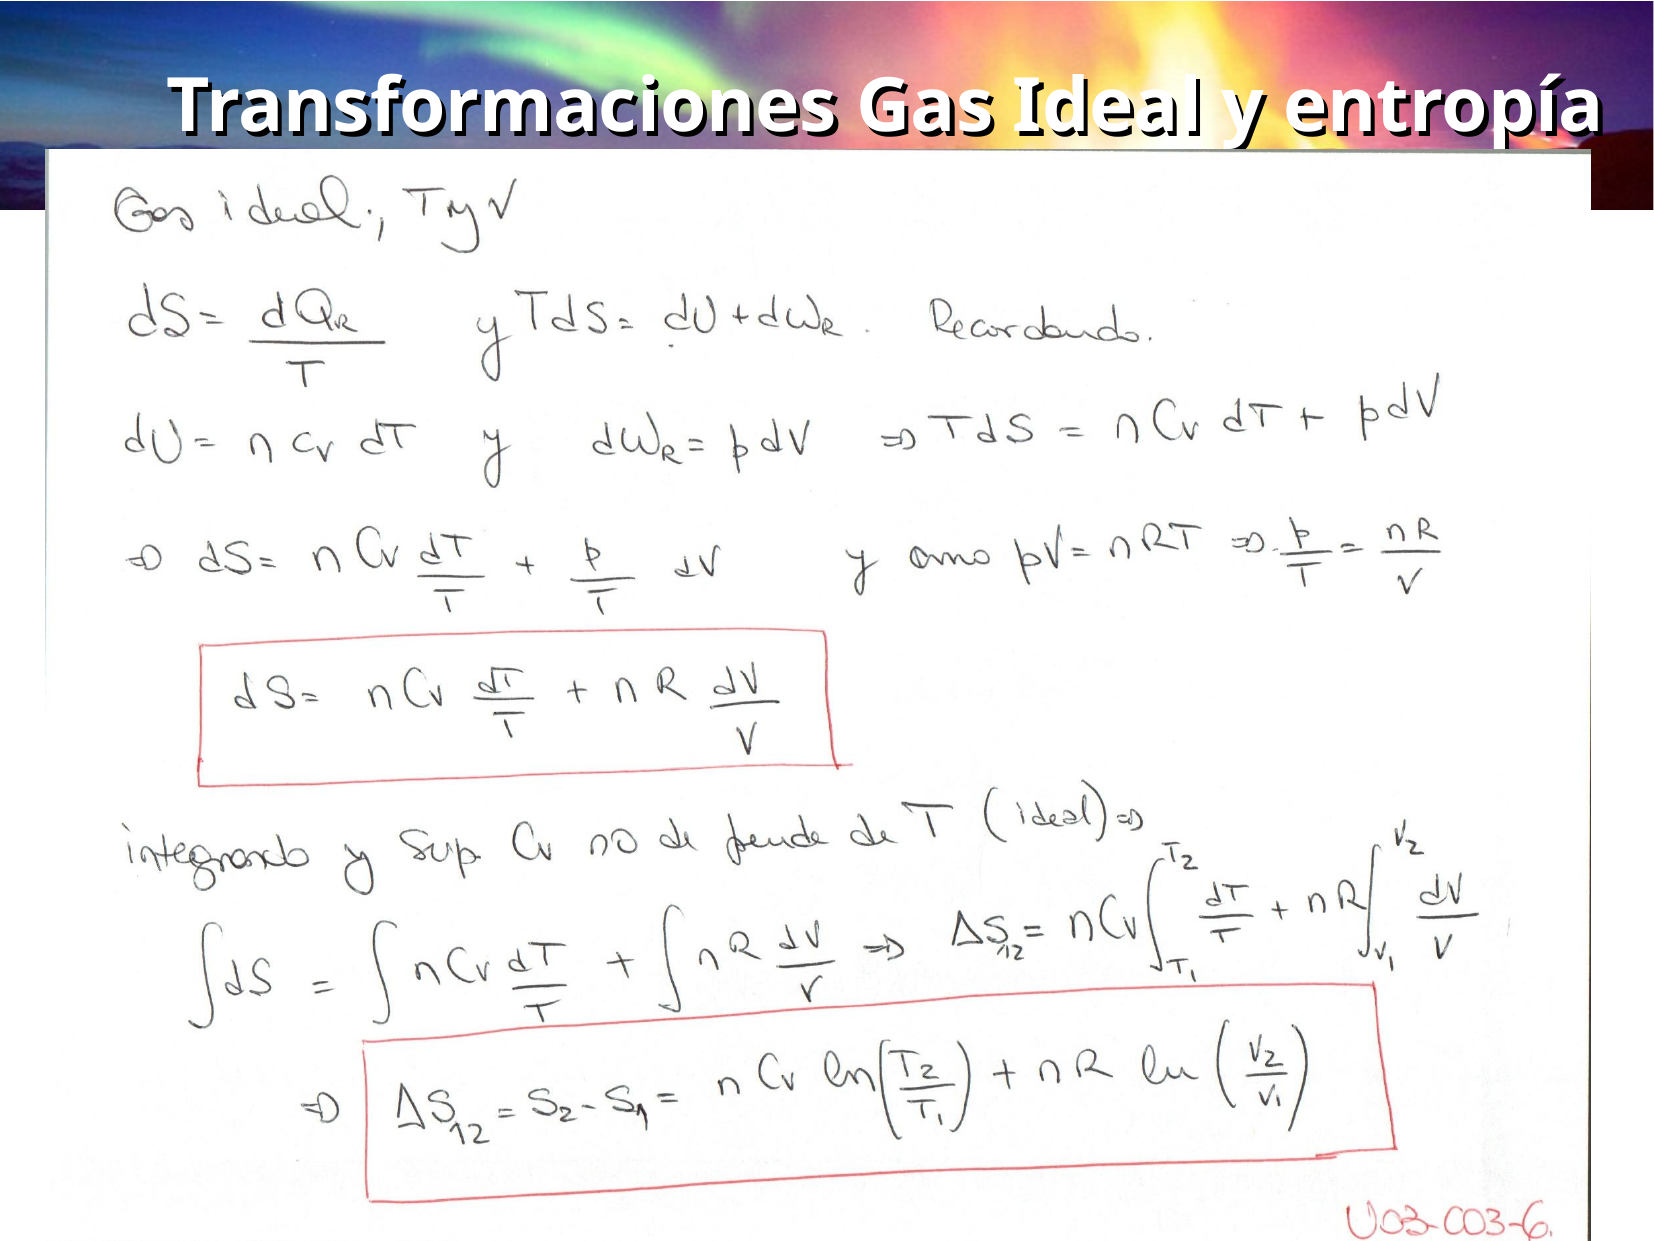

# Transformaciones Gas Ideal y entropía
May 02, 2019
H. Asorey - F3B 2019
9